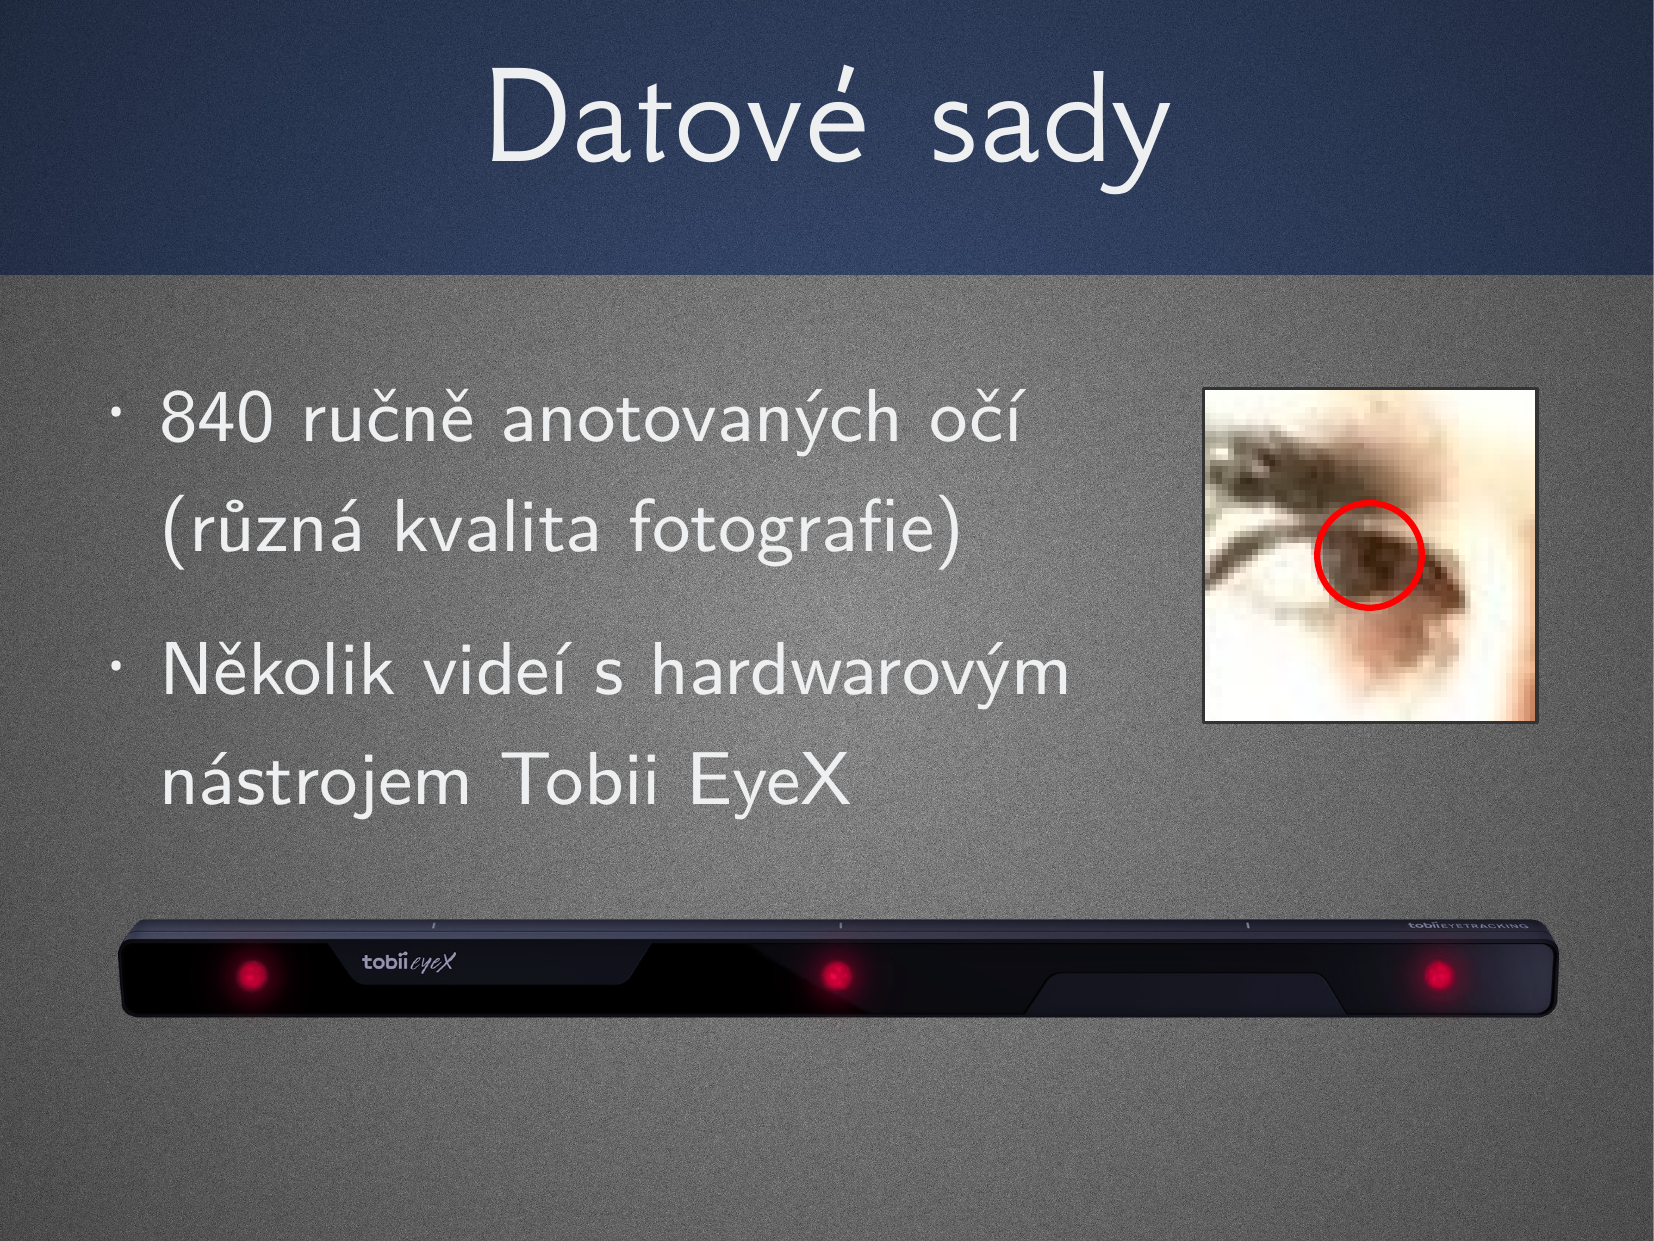

# Datové sady
840 ručně anotovaných očí (různá kvalita fotografie)
Několik videí s hardwarovým nástrojem Tobii EyeX